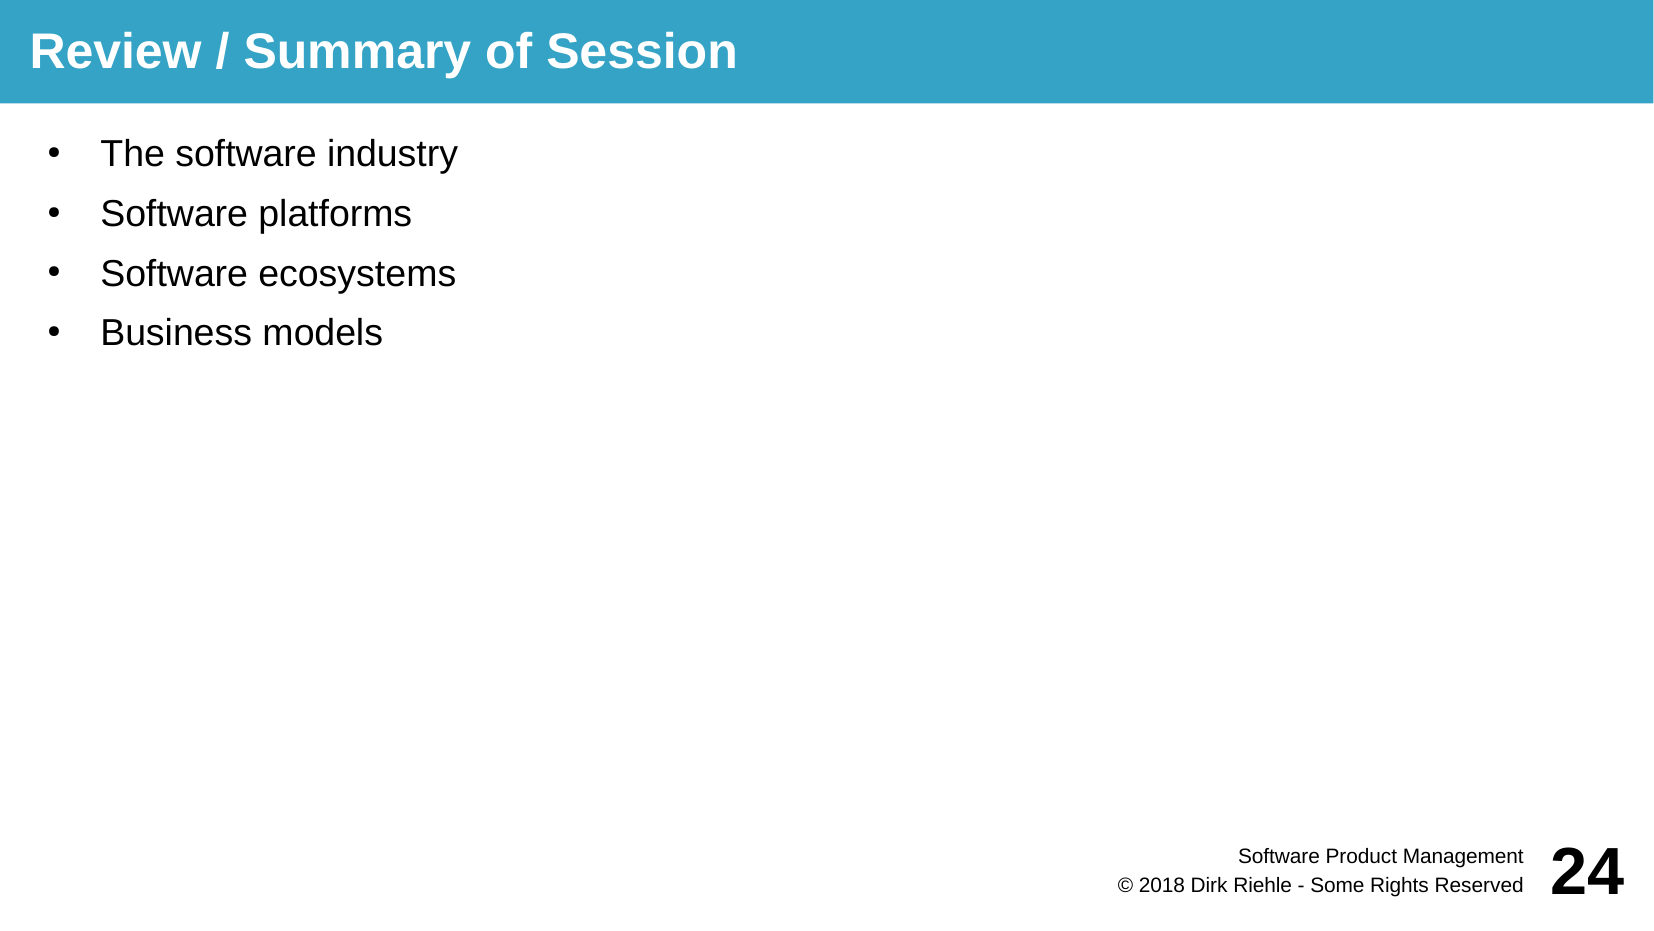

# Review / Summary of Session
The software industry
Software platforms
Software ecosystems
Business models
Software Product Management
24
© 2018 Dirk Riehle - Some Rights Reserved